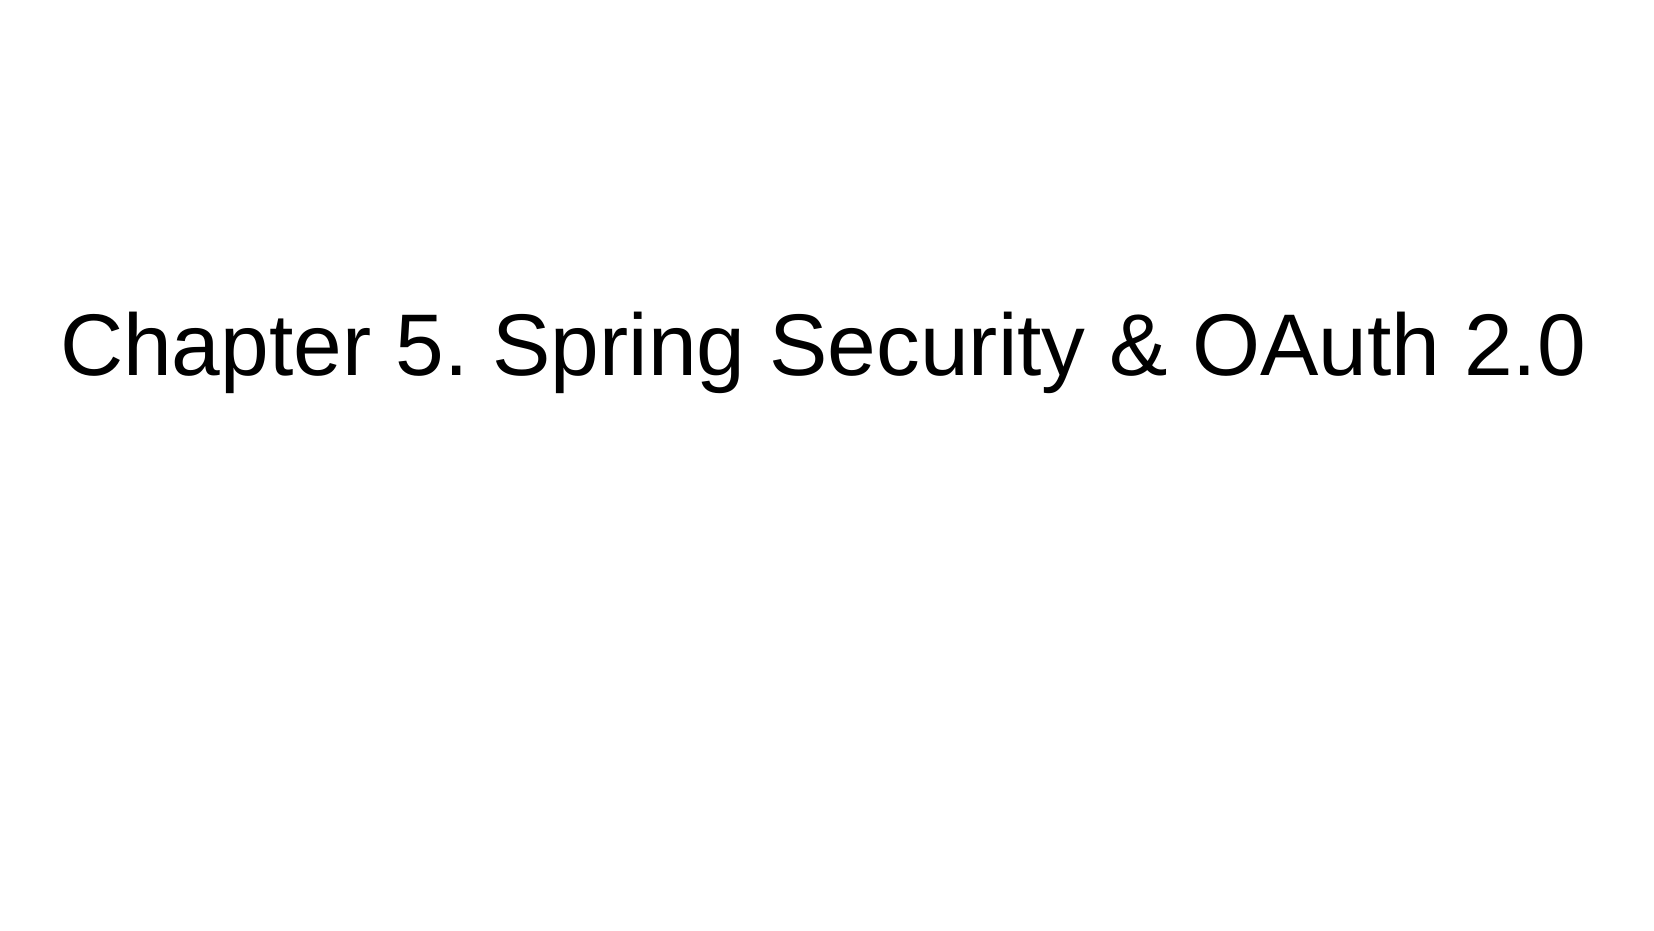

# Chapter 5. Spring Security & OAuth 2.0